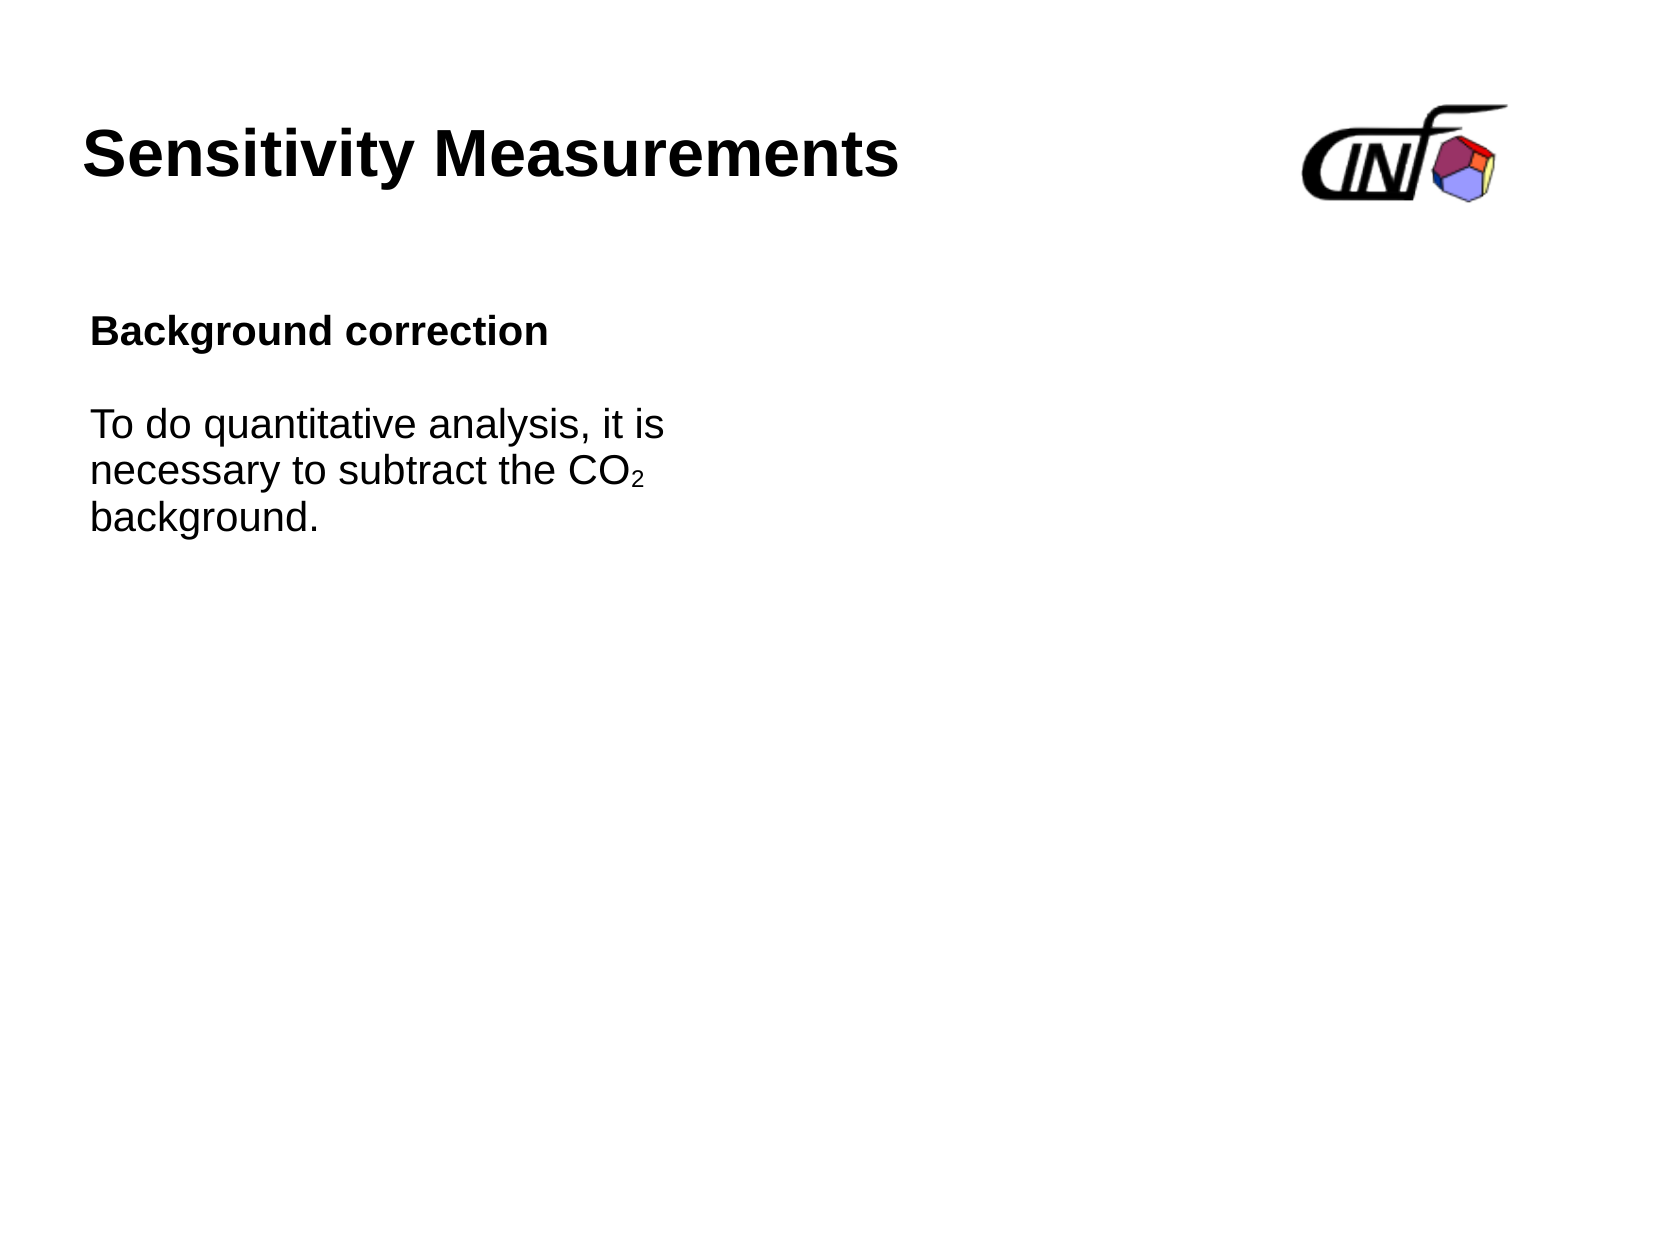

# Sensitivity Measurements
Background correction
To do quantitative analysis, it is necessary to subtract the CO2 background.